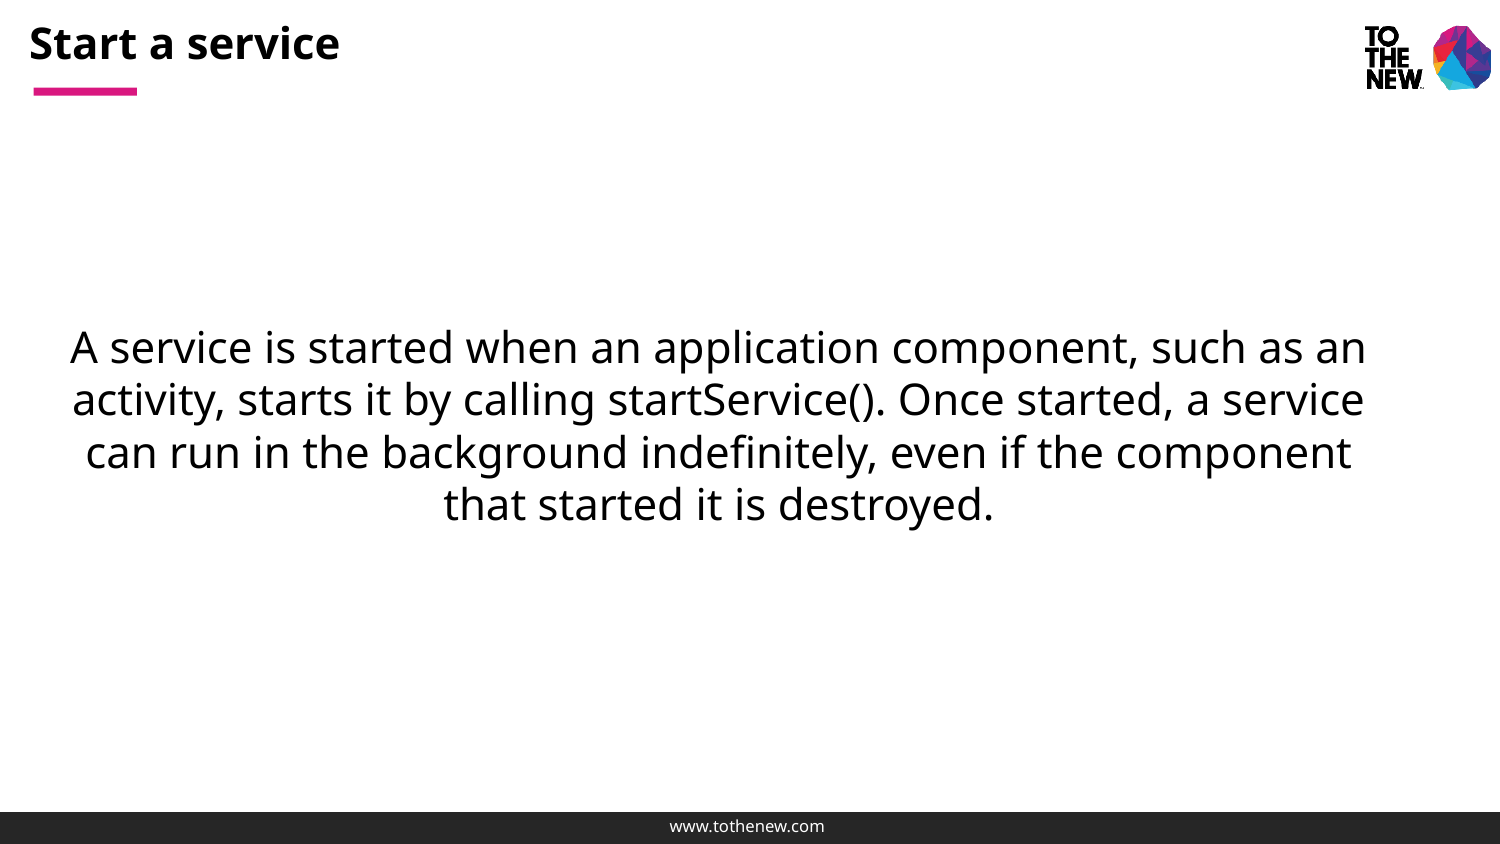

# Start a service
A service is started when an application component, such as an activity, starts it by calling startService(). Once started, a service can run in the background indefinitely, even if the component that started it is destroyed.